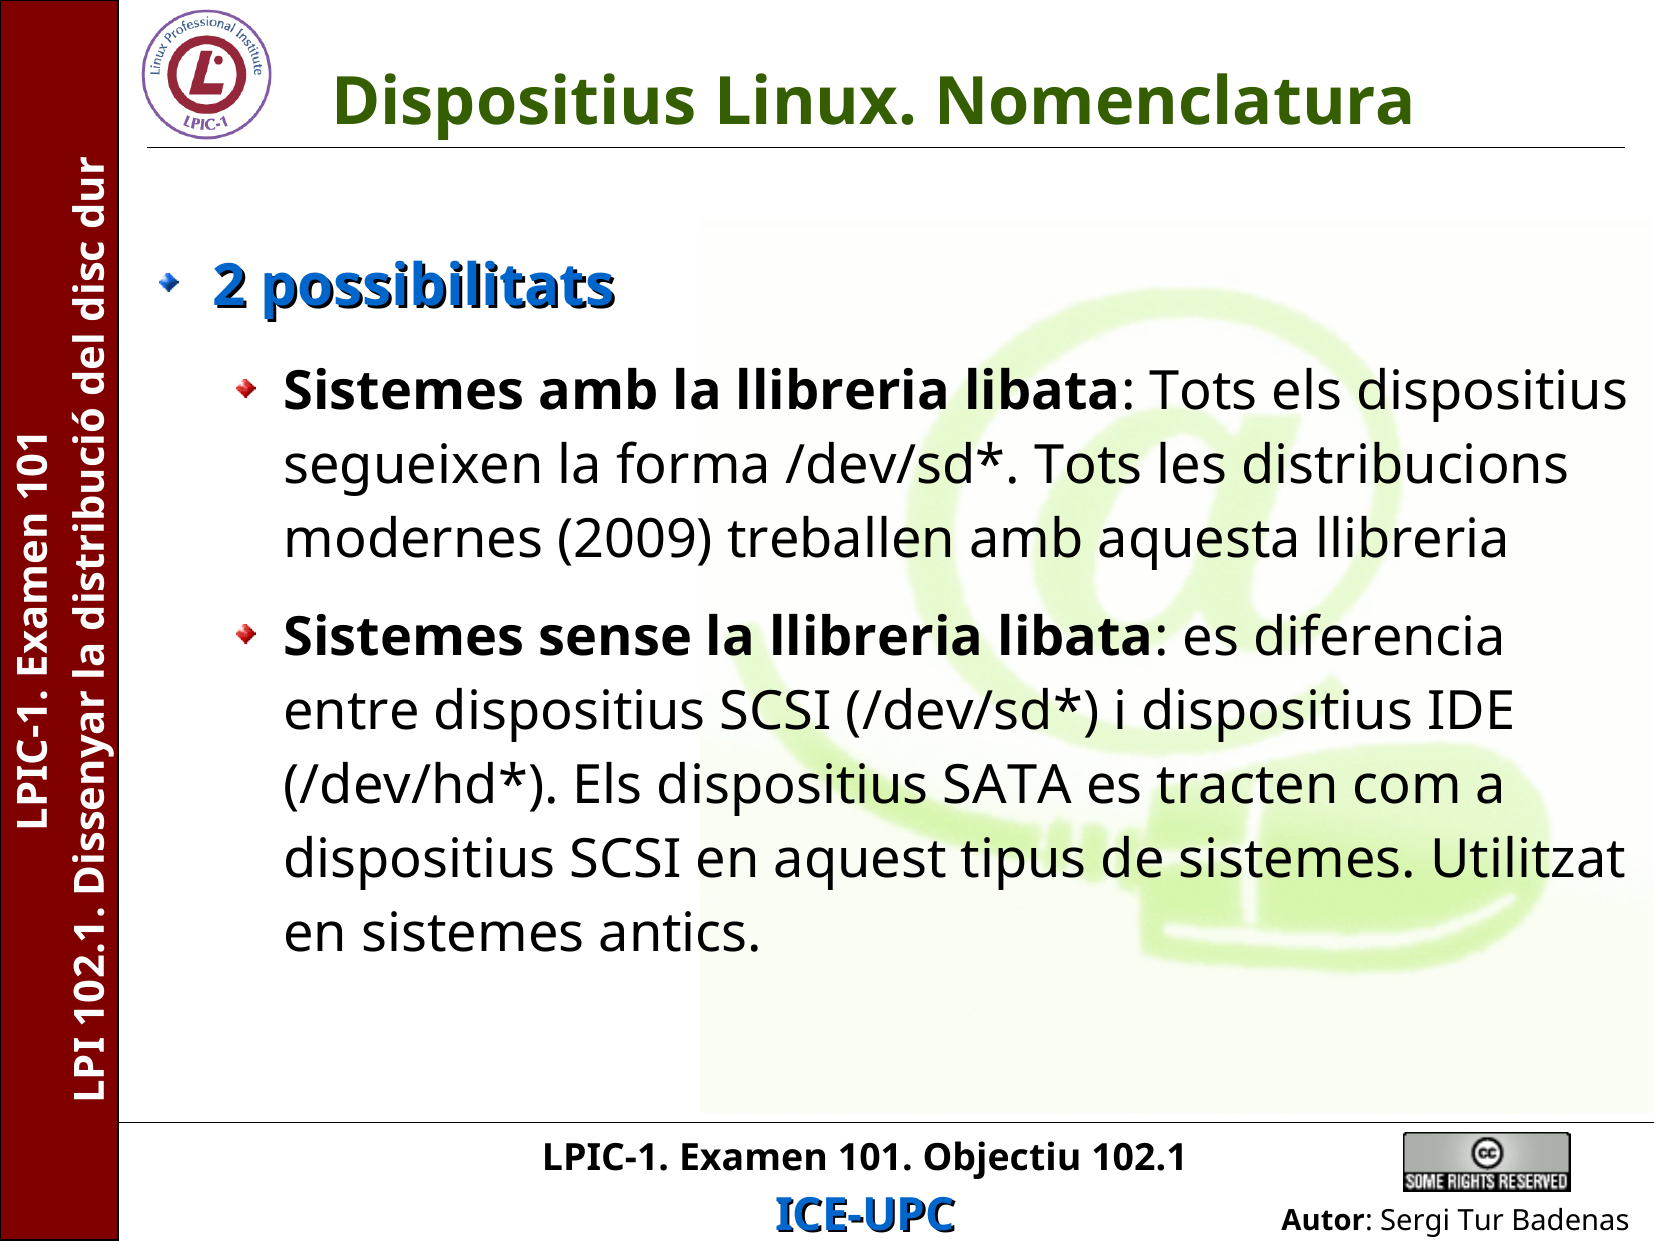

# Dispositius Linux. Nomenclatura
2 possibilitats
Sistemes amb la llibreria libata: Tots els dispositius segueixen la forma /dev/sd*. Tots les distribucions modernes (2009) treballen amb aquesta llibreria
Sistemes sense la llibreria libata: es diferencia entre dispositius SCSI (/dev/sd*) i dispositius IDE (/dev/hd*). Els dispositius SATA es tracten com a dispositius SCSI en aquest tipus de sistemes. Utilitzat en sistemes antics.